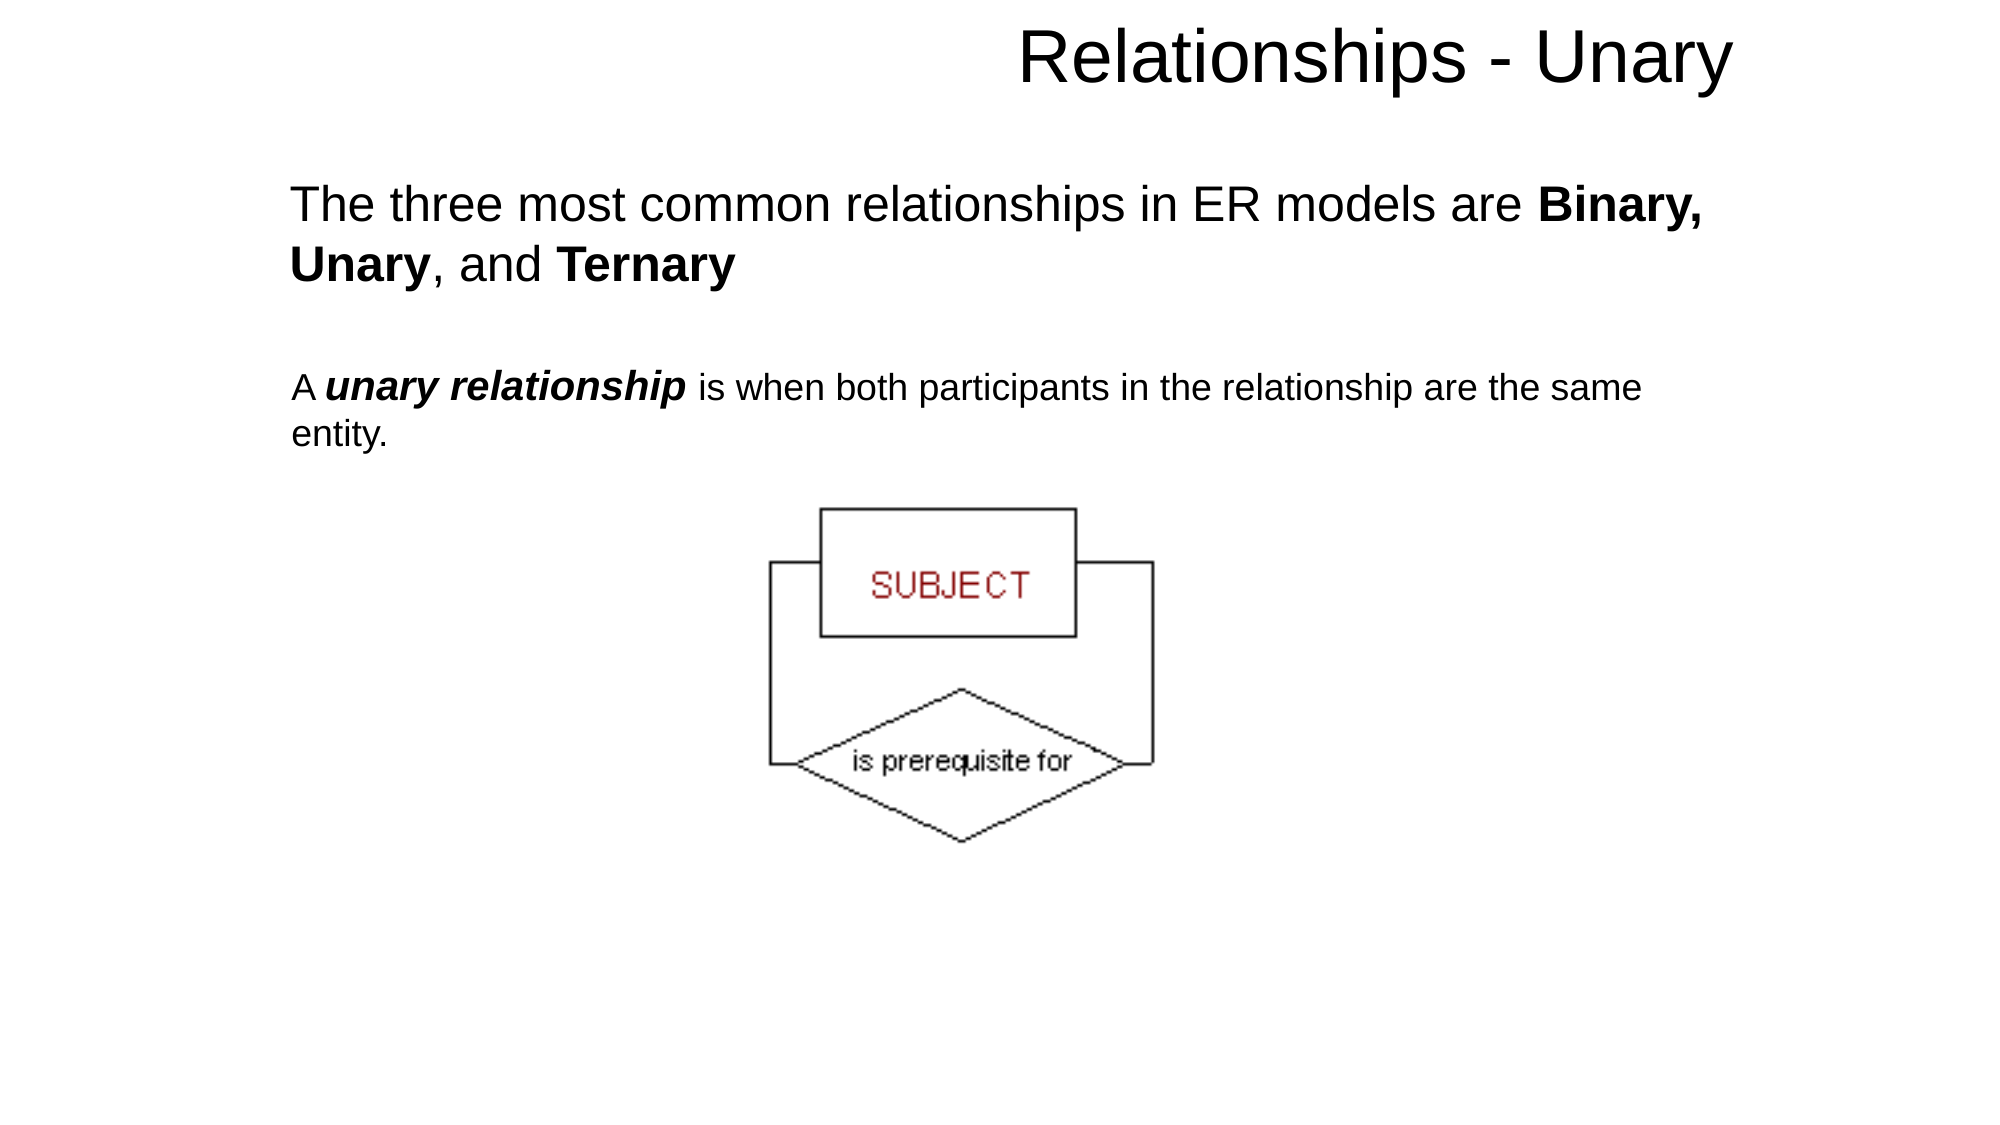

Relationships - Unary
The three most common relationships in ER models are Binary, Unary, and Ternary
A unary relationship is when both participants in the relationship are the same entity.